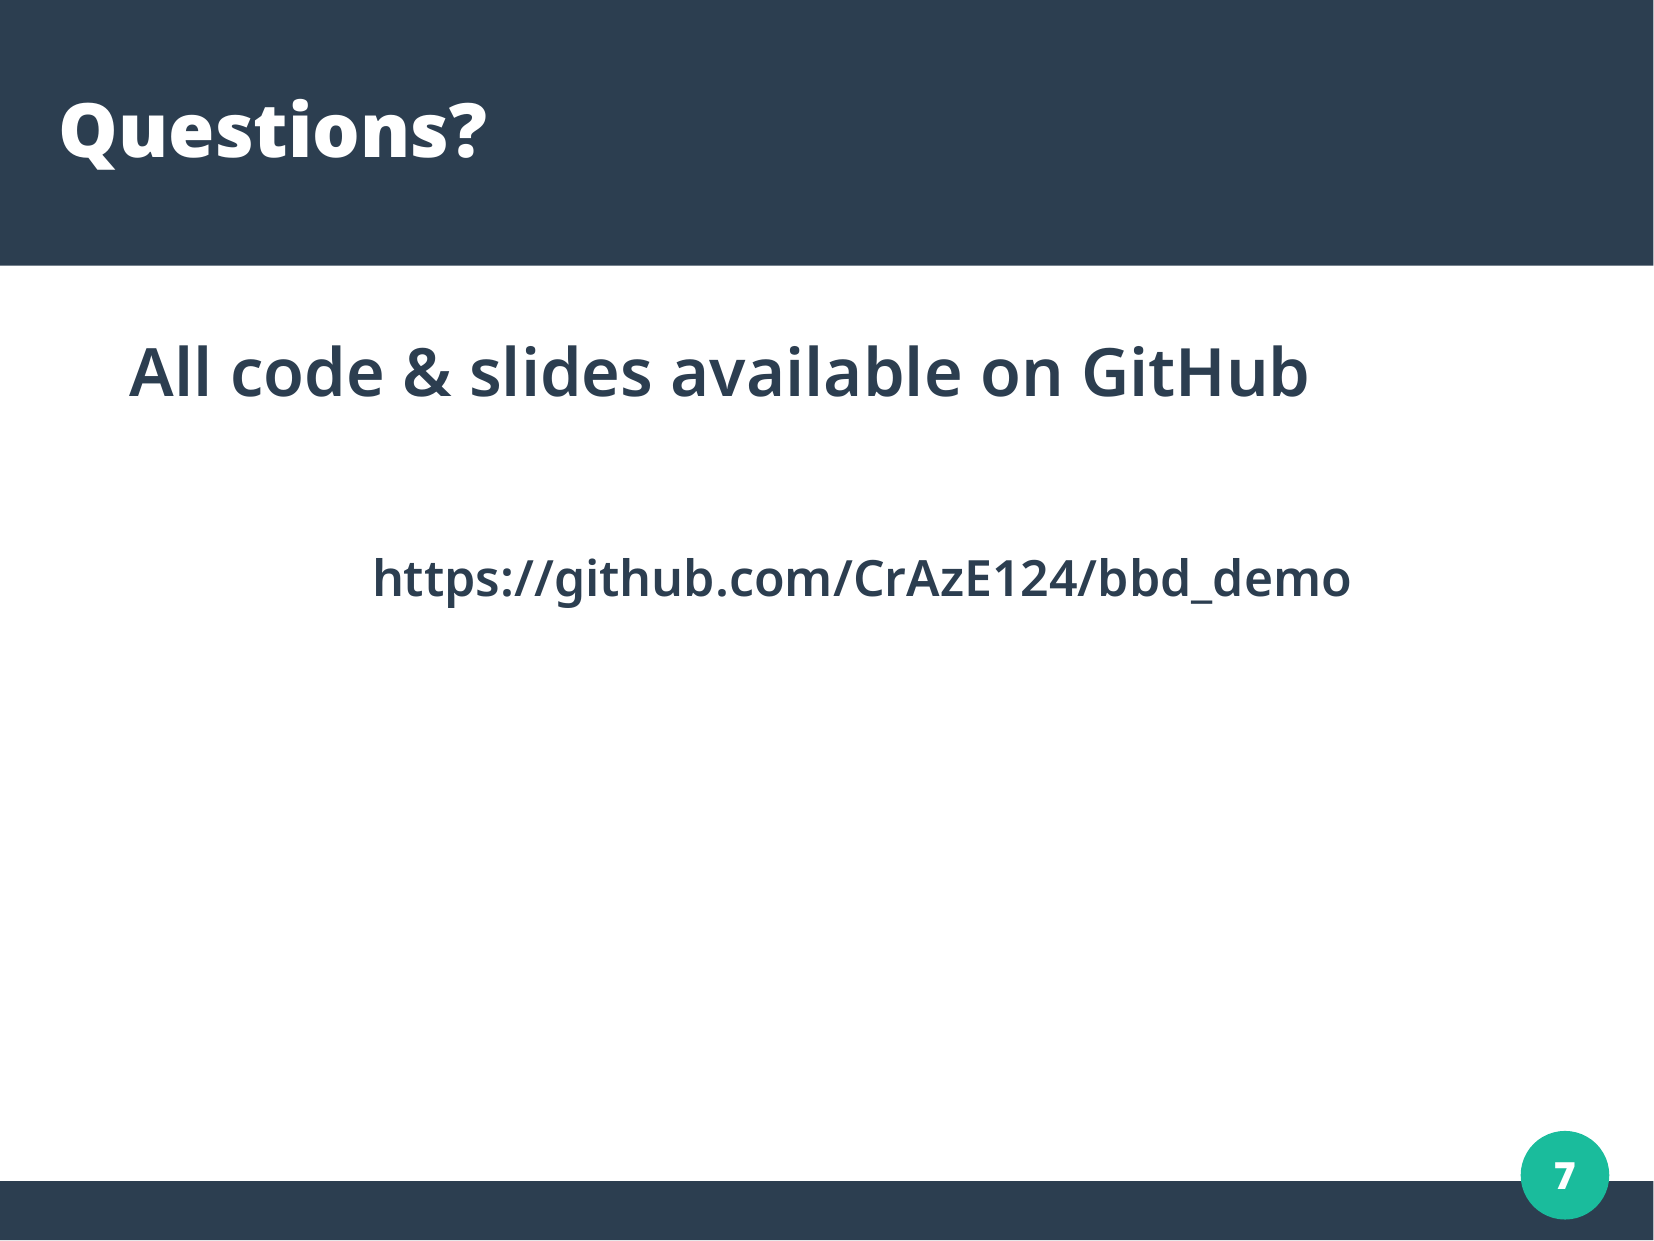

# Questions?
All code & slides available on GitHub
https://github.com/CrAzE124/bbd_demo
7